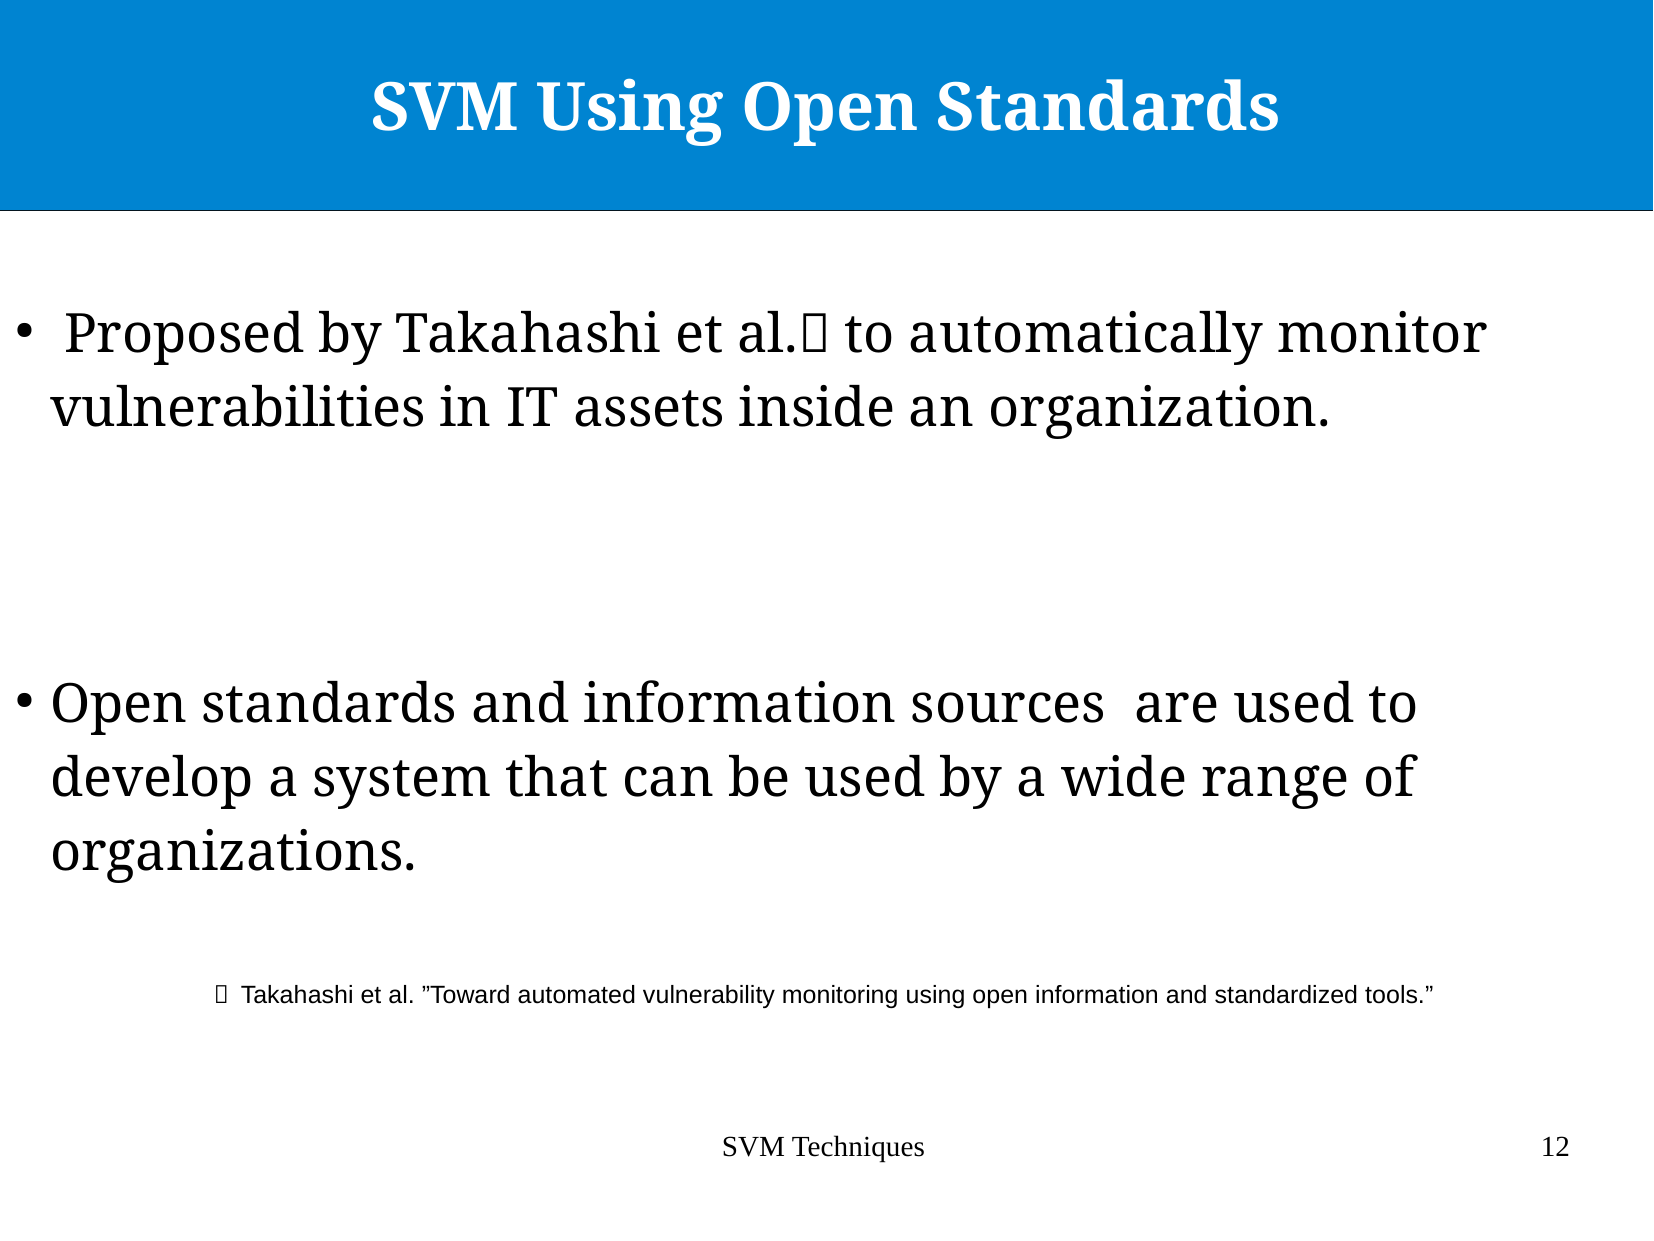

# SVM Using Open Standards
 Proposed by Takahashi et al. to automatically monitor vulnerabilities in IT assets inside an organization.
Open standards and information sources are used to develop a system that can be used by a wide range of organizations.
 Takahashi et al. ”Toward automated vulnerability monitoring using open information and standardized tools.”
SVM Techniques
12